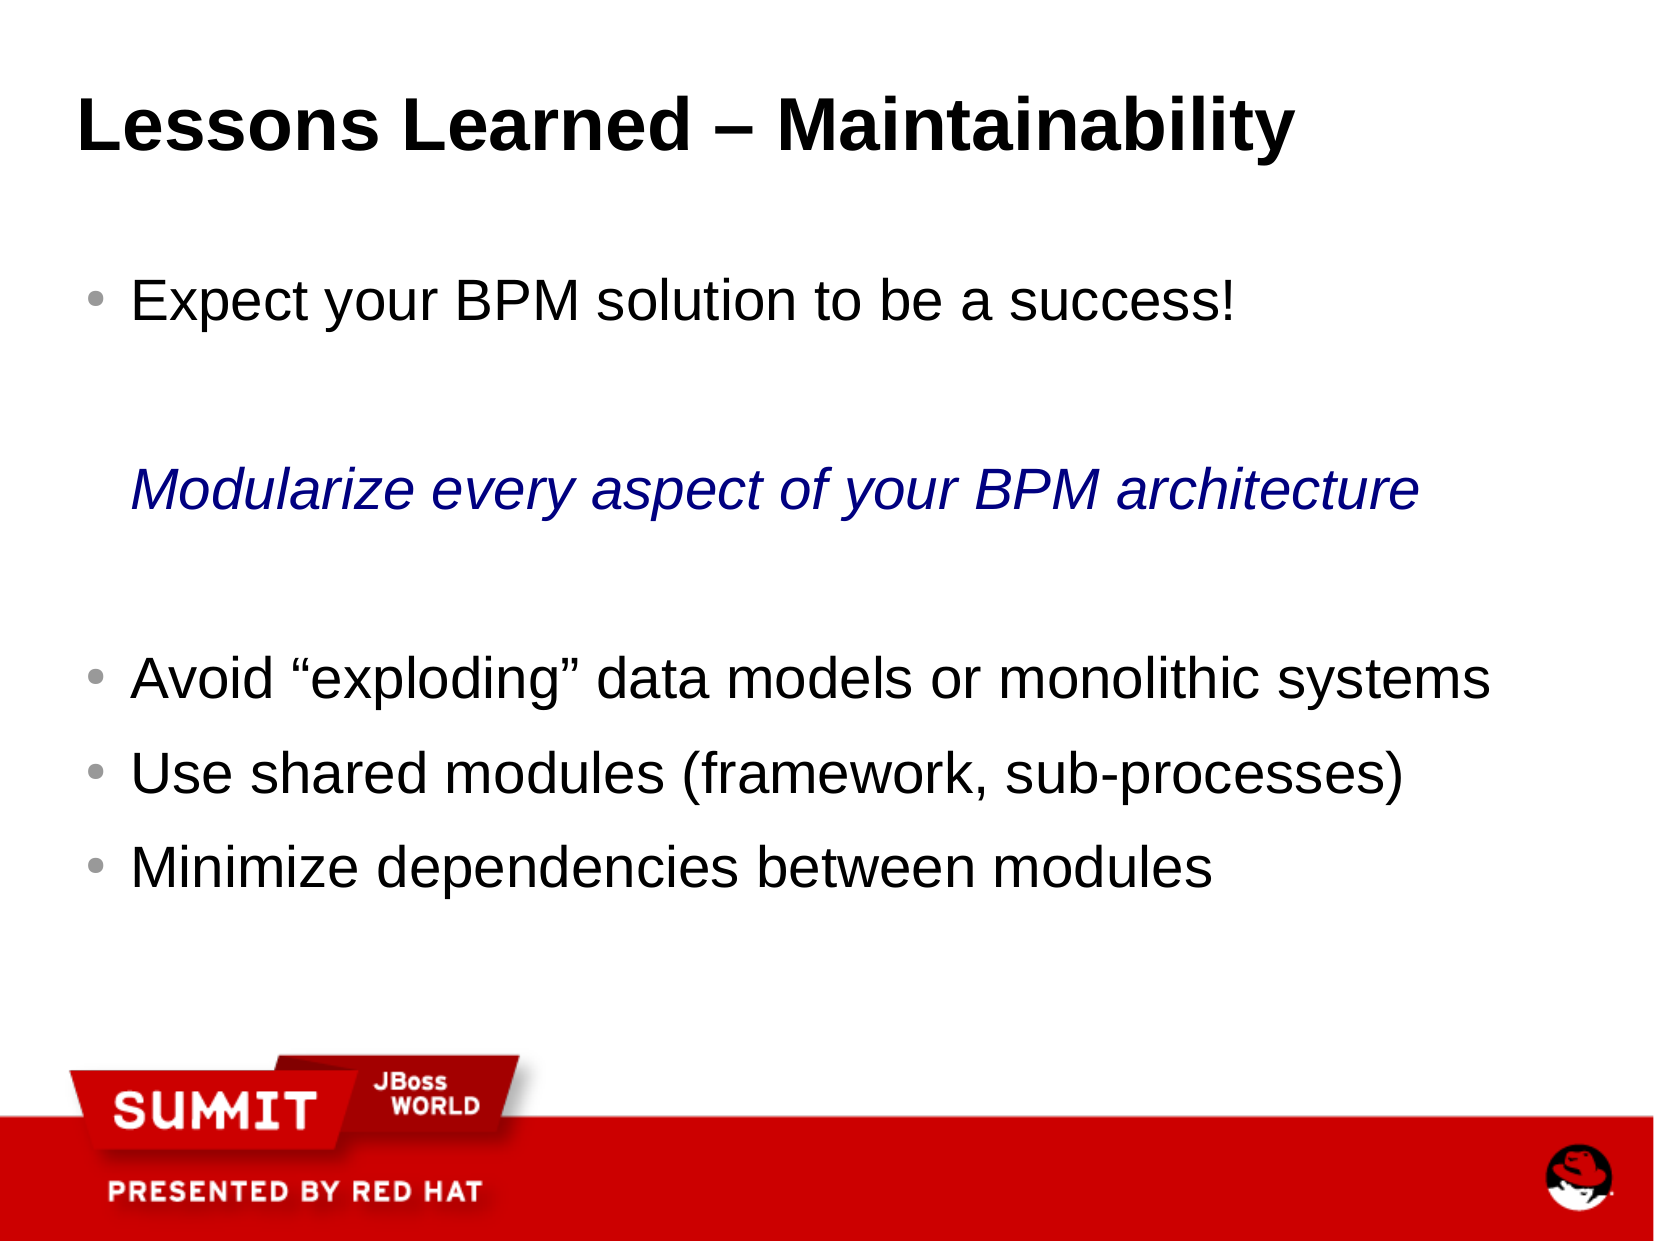

# Lessons Learned – Maintainability
Expect your BPM solution to be a success!
Modularize every aspect of your BPM architecture
Avoid “exploding” data models or monolithic systems
Use shared modules (framework, sub-processes)
Minimize dependencies between modules